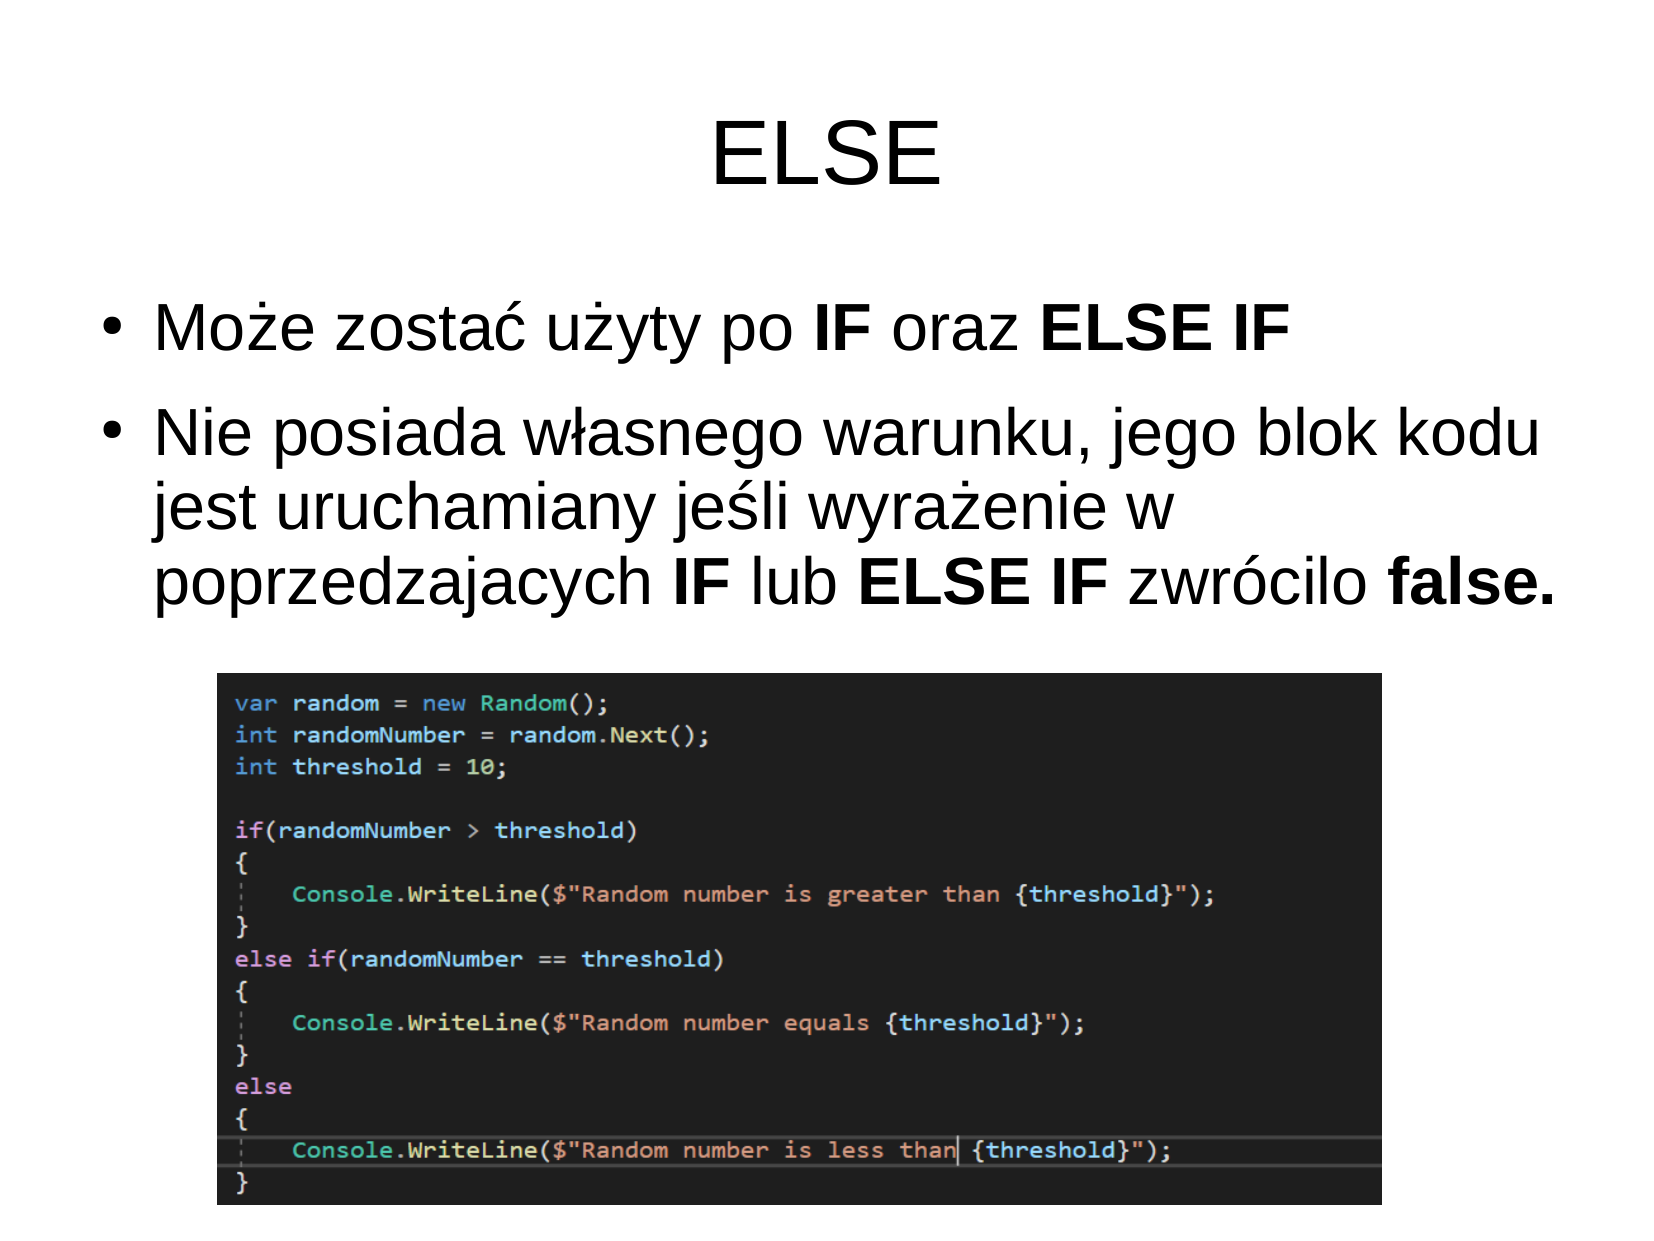

# ELSE
Może zostać użyty po IF oraz ELSE IF
Nie posiada własnego warunku, jego blok kodu jest uruchamiany jeśli wyrażenie w poprzedzajacych IF lub ELSE IF zwrócilo false.